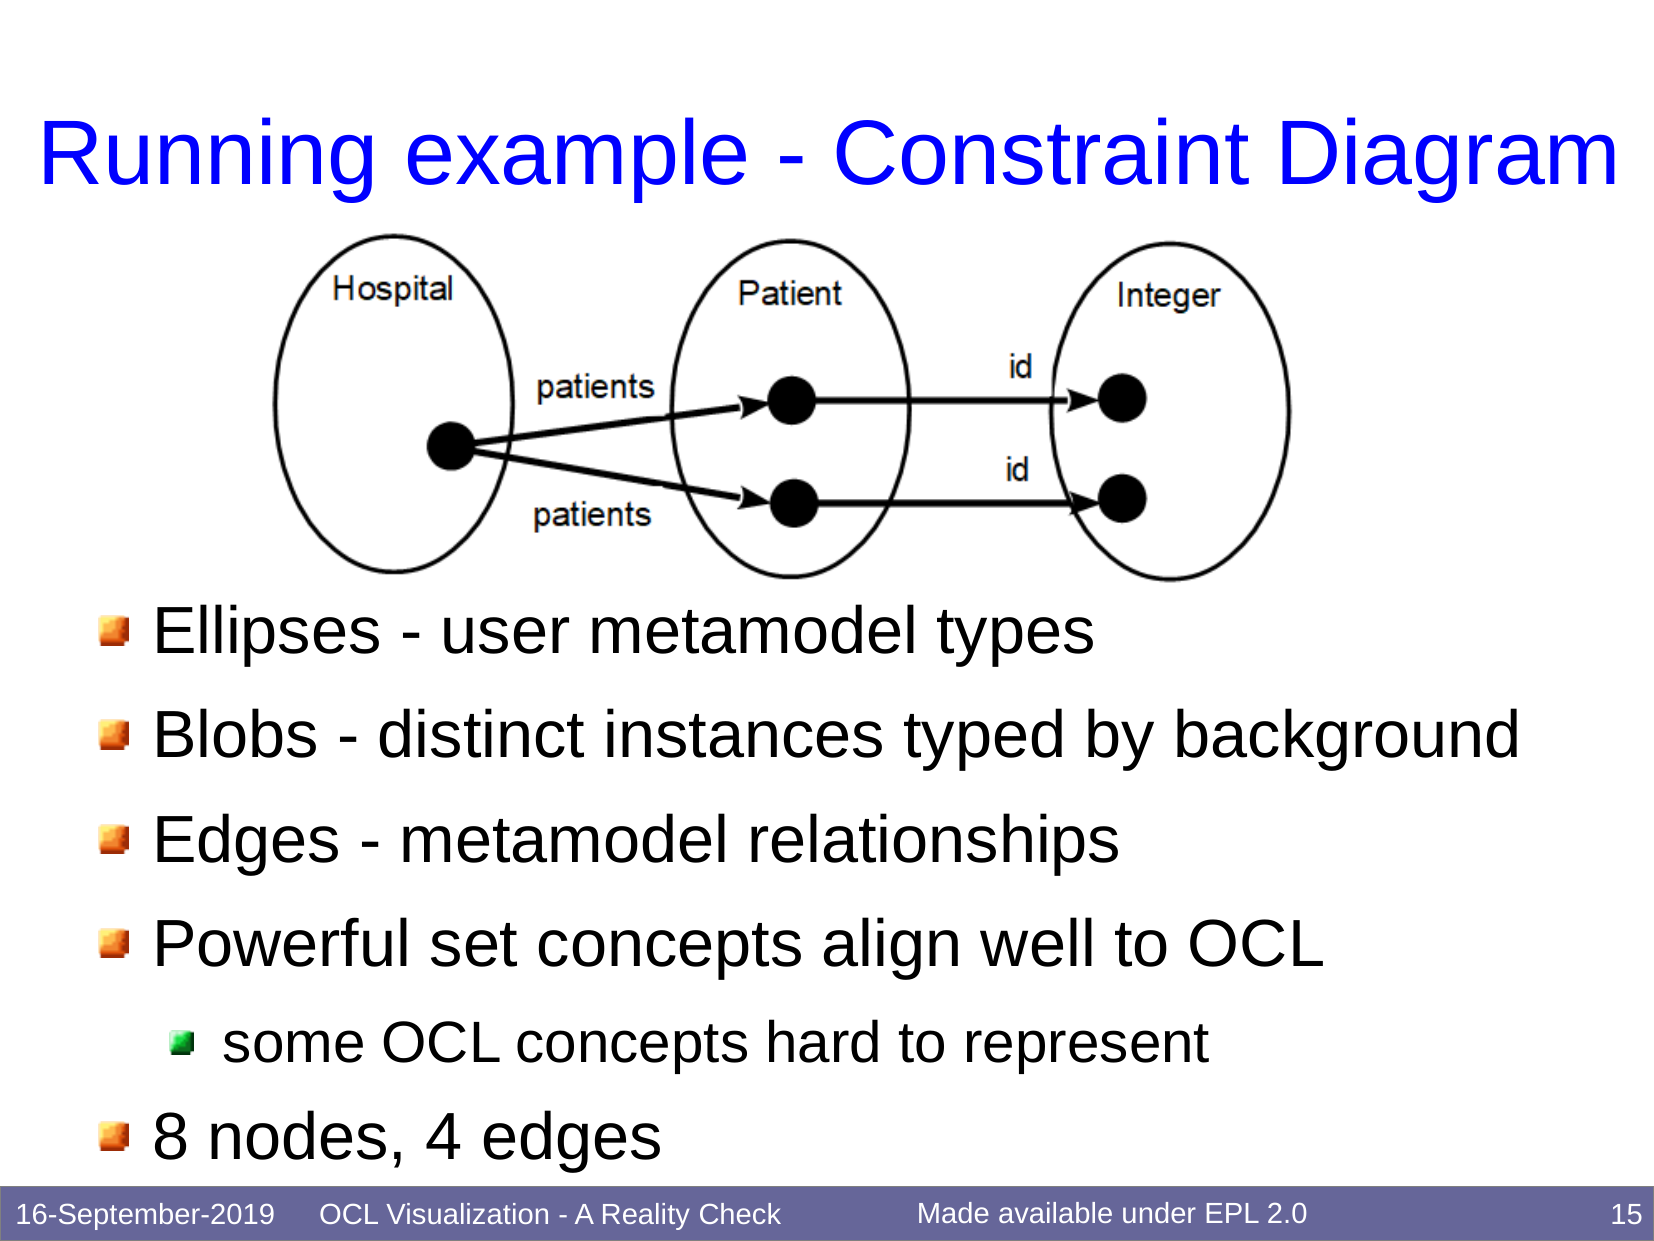

# Running example - Constraint Diagram
Ellipses - user metamodel types
Blobs - distinct instances typed by background
Edges - metamodel relationships
Powerful set concepts align well to OCL
some OCL concepts hard to represent
8 nodes, 4 edges
16-September-2019
OCL Visualization - A Reality Check
15